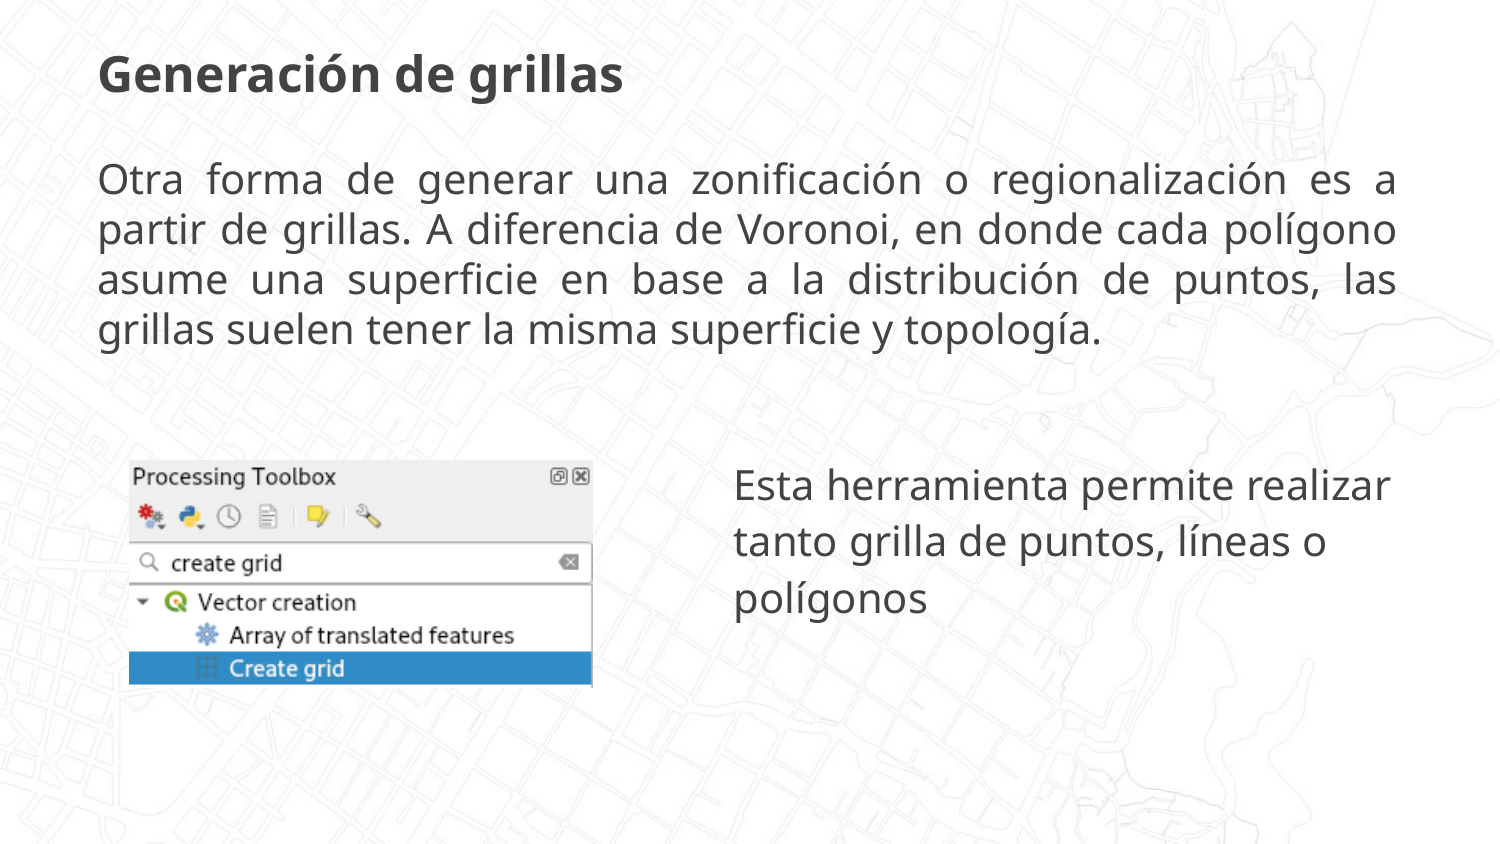

Generación de grillas
Otra forma de generar una zonificación o regionalización es a partir de grillas. A diferencia de Voronoi, en donde cada polígono asume una superficie en base a la distribución de puntos, las grillas suelen tener la misma superficie y topología.
Esta herramienta permite realizar tanto grilla de puntos, líneas o polígonos